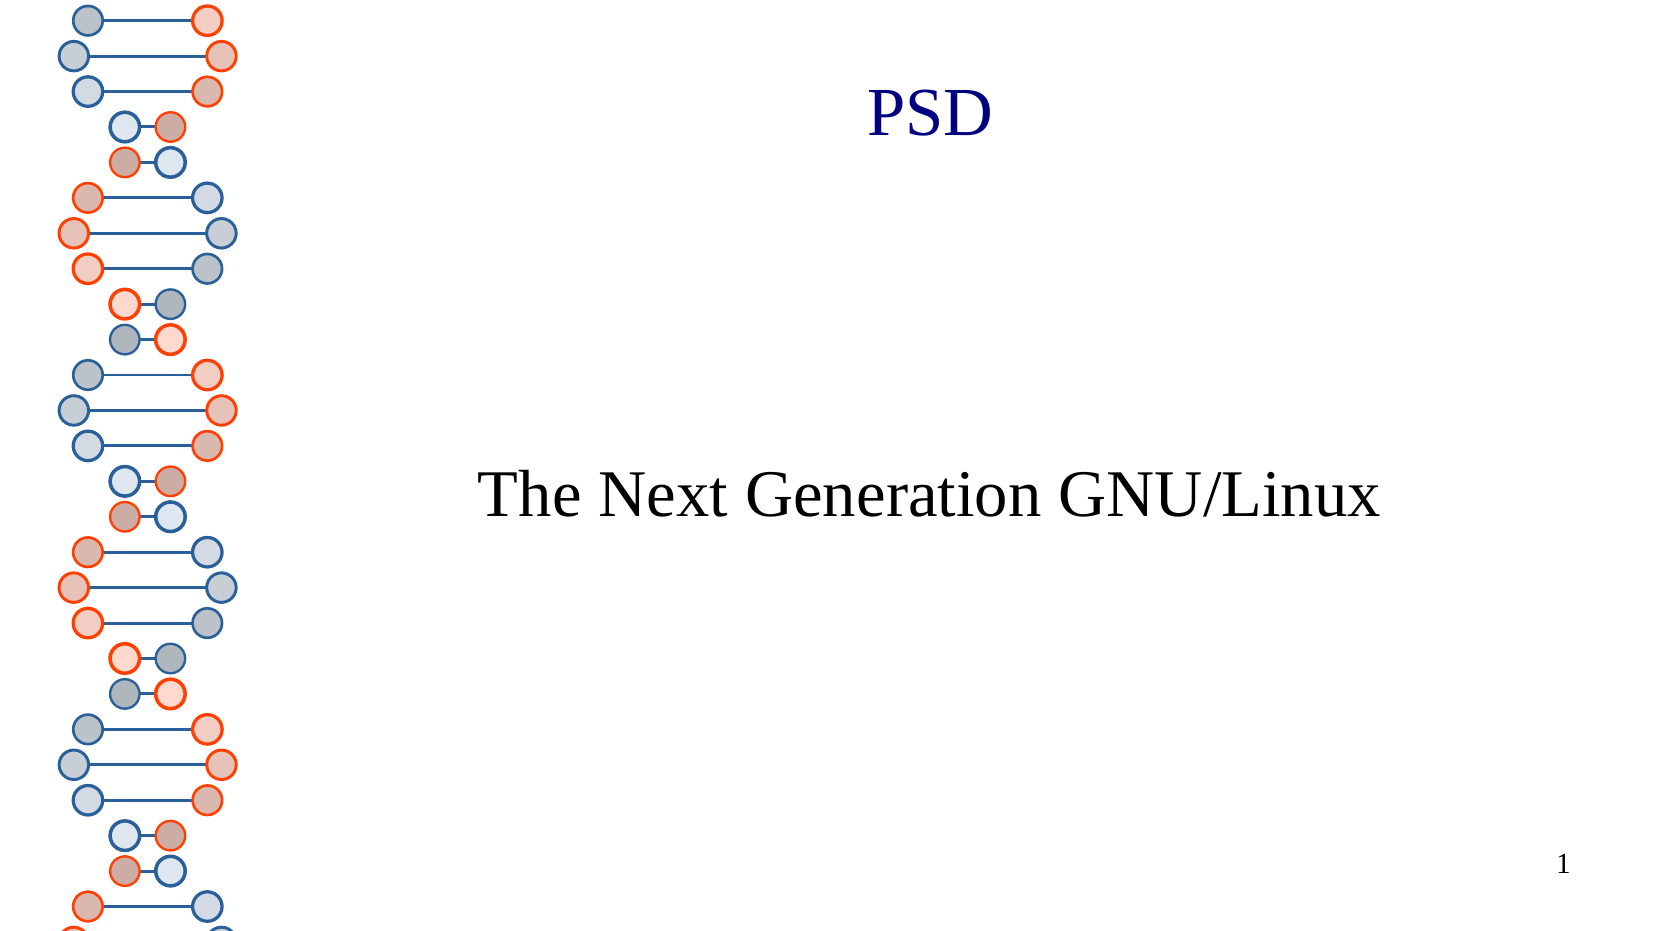

# PSD
The Next Generation GNU/Linux
1